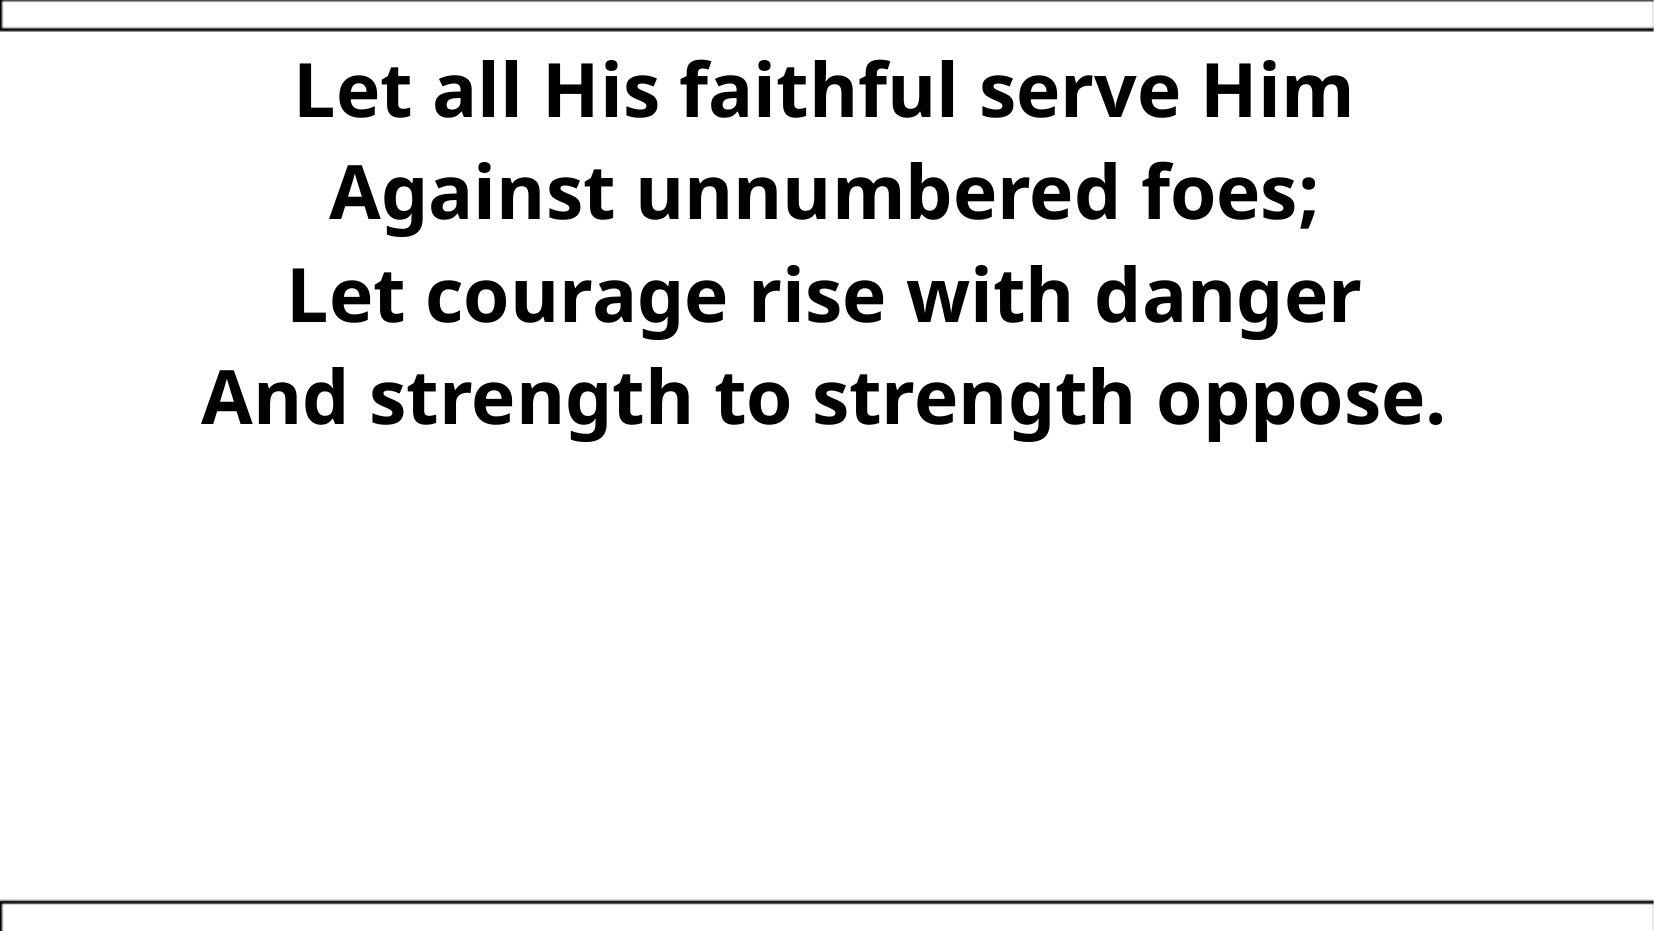

Let all His faithful serve Him
Against unnumbered foes;
Let courage rise with danger
And strength to strength oppose.